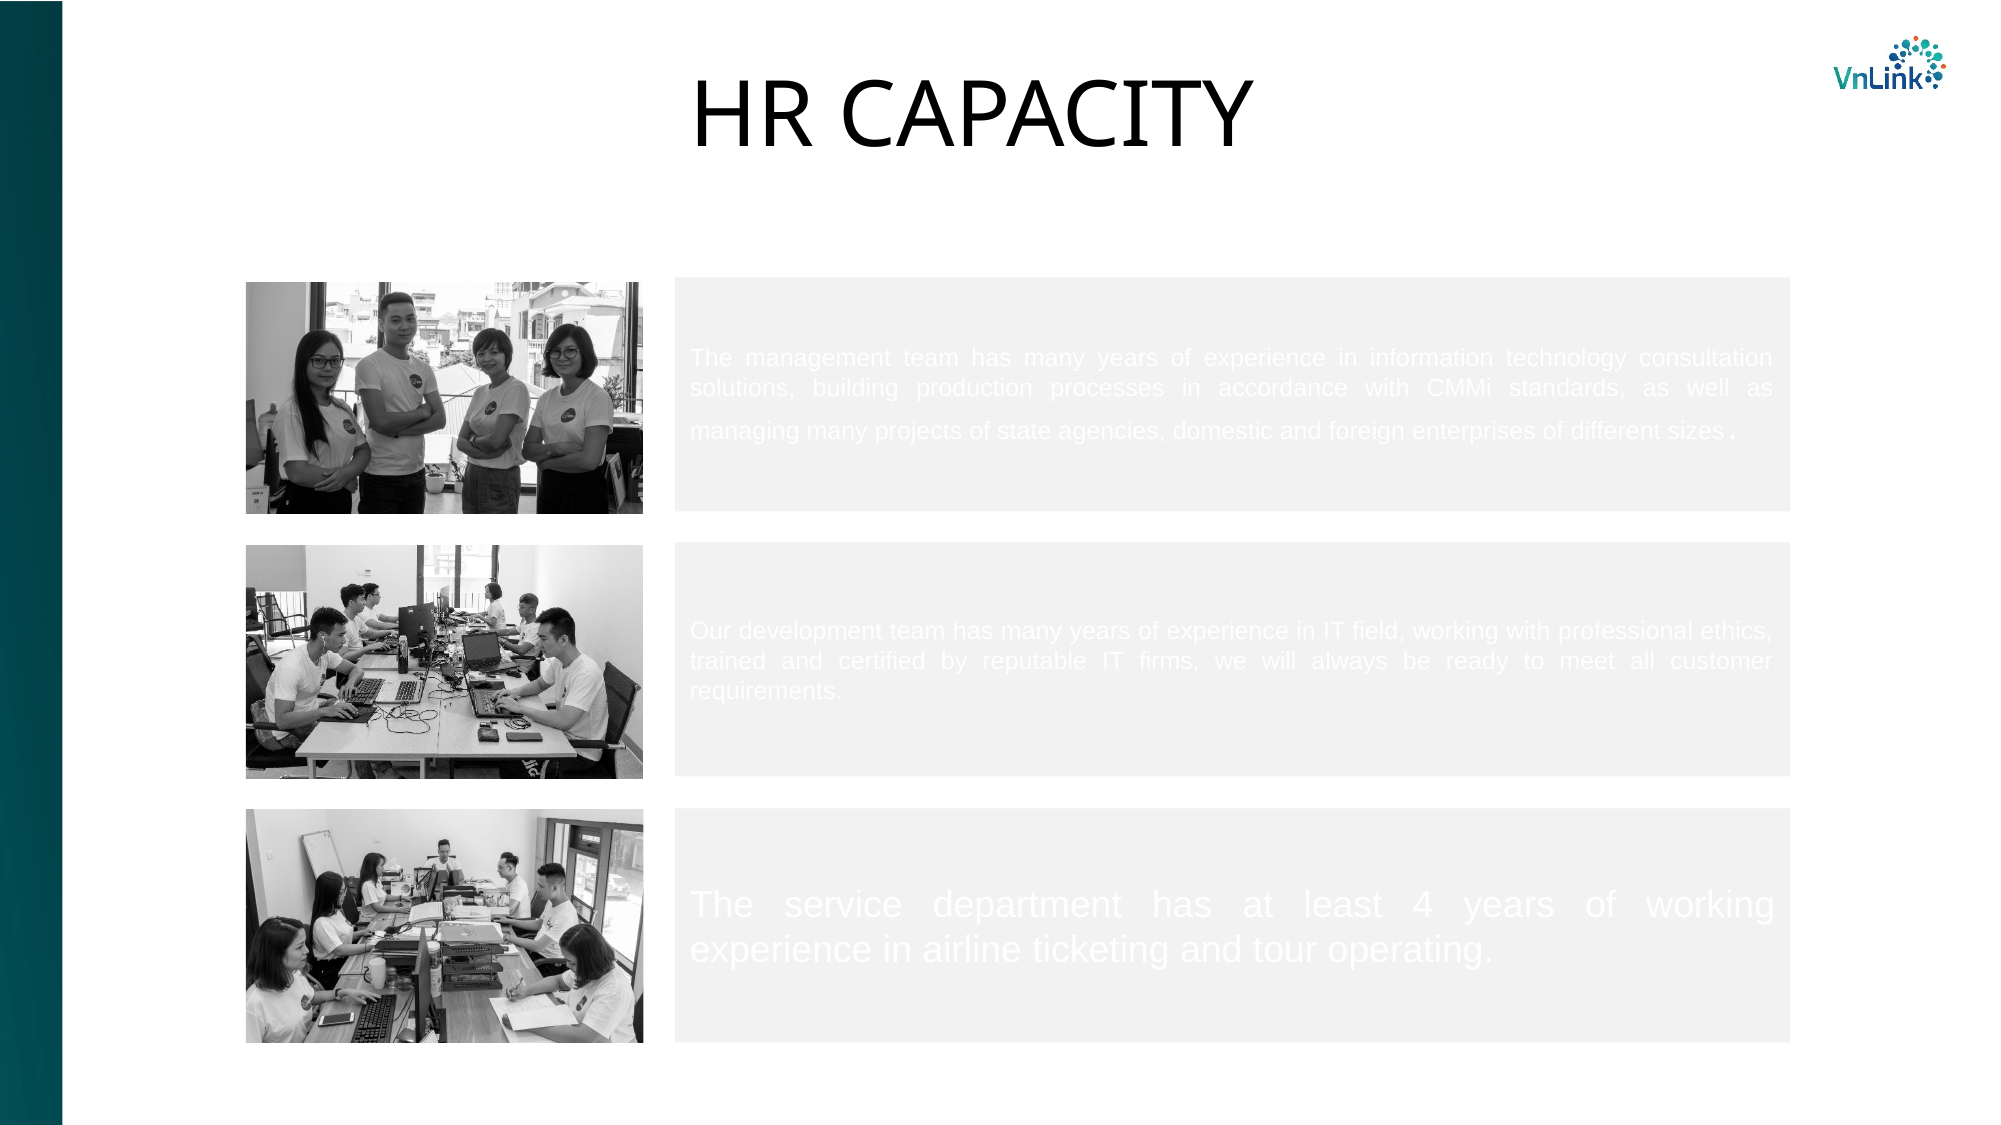

# HR CAPACITY
The management team has many years of experience in information technology consultation solutions, building production processes in accordance with CMMi standards, as well as managing many projects of state agencies, domestic and foreign enterprises of different sizes.
Our development team has many years of experience in IT field, working with professional ethics, trained and certified by reputable IT firms, we will always be ready to meet all customer requirements.
The service department has at least 4 years of working experience in airline ticketing and tour operating.